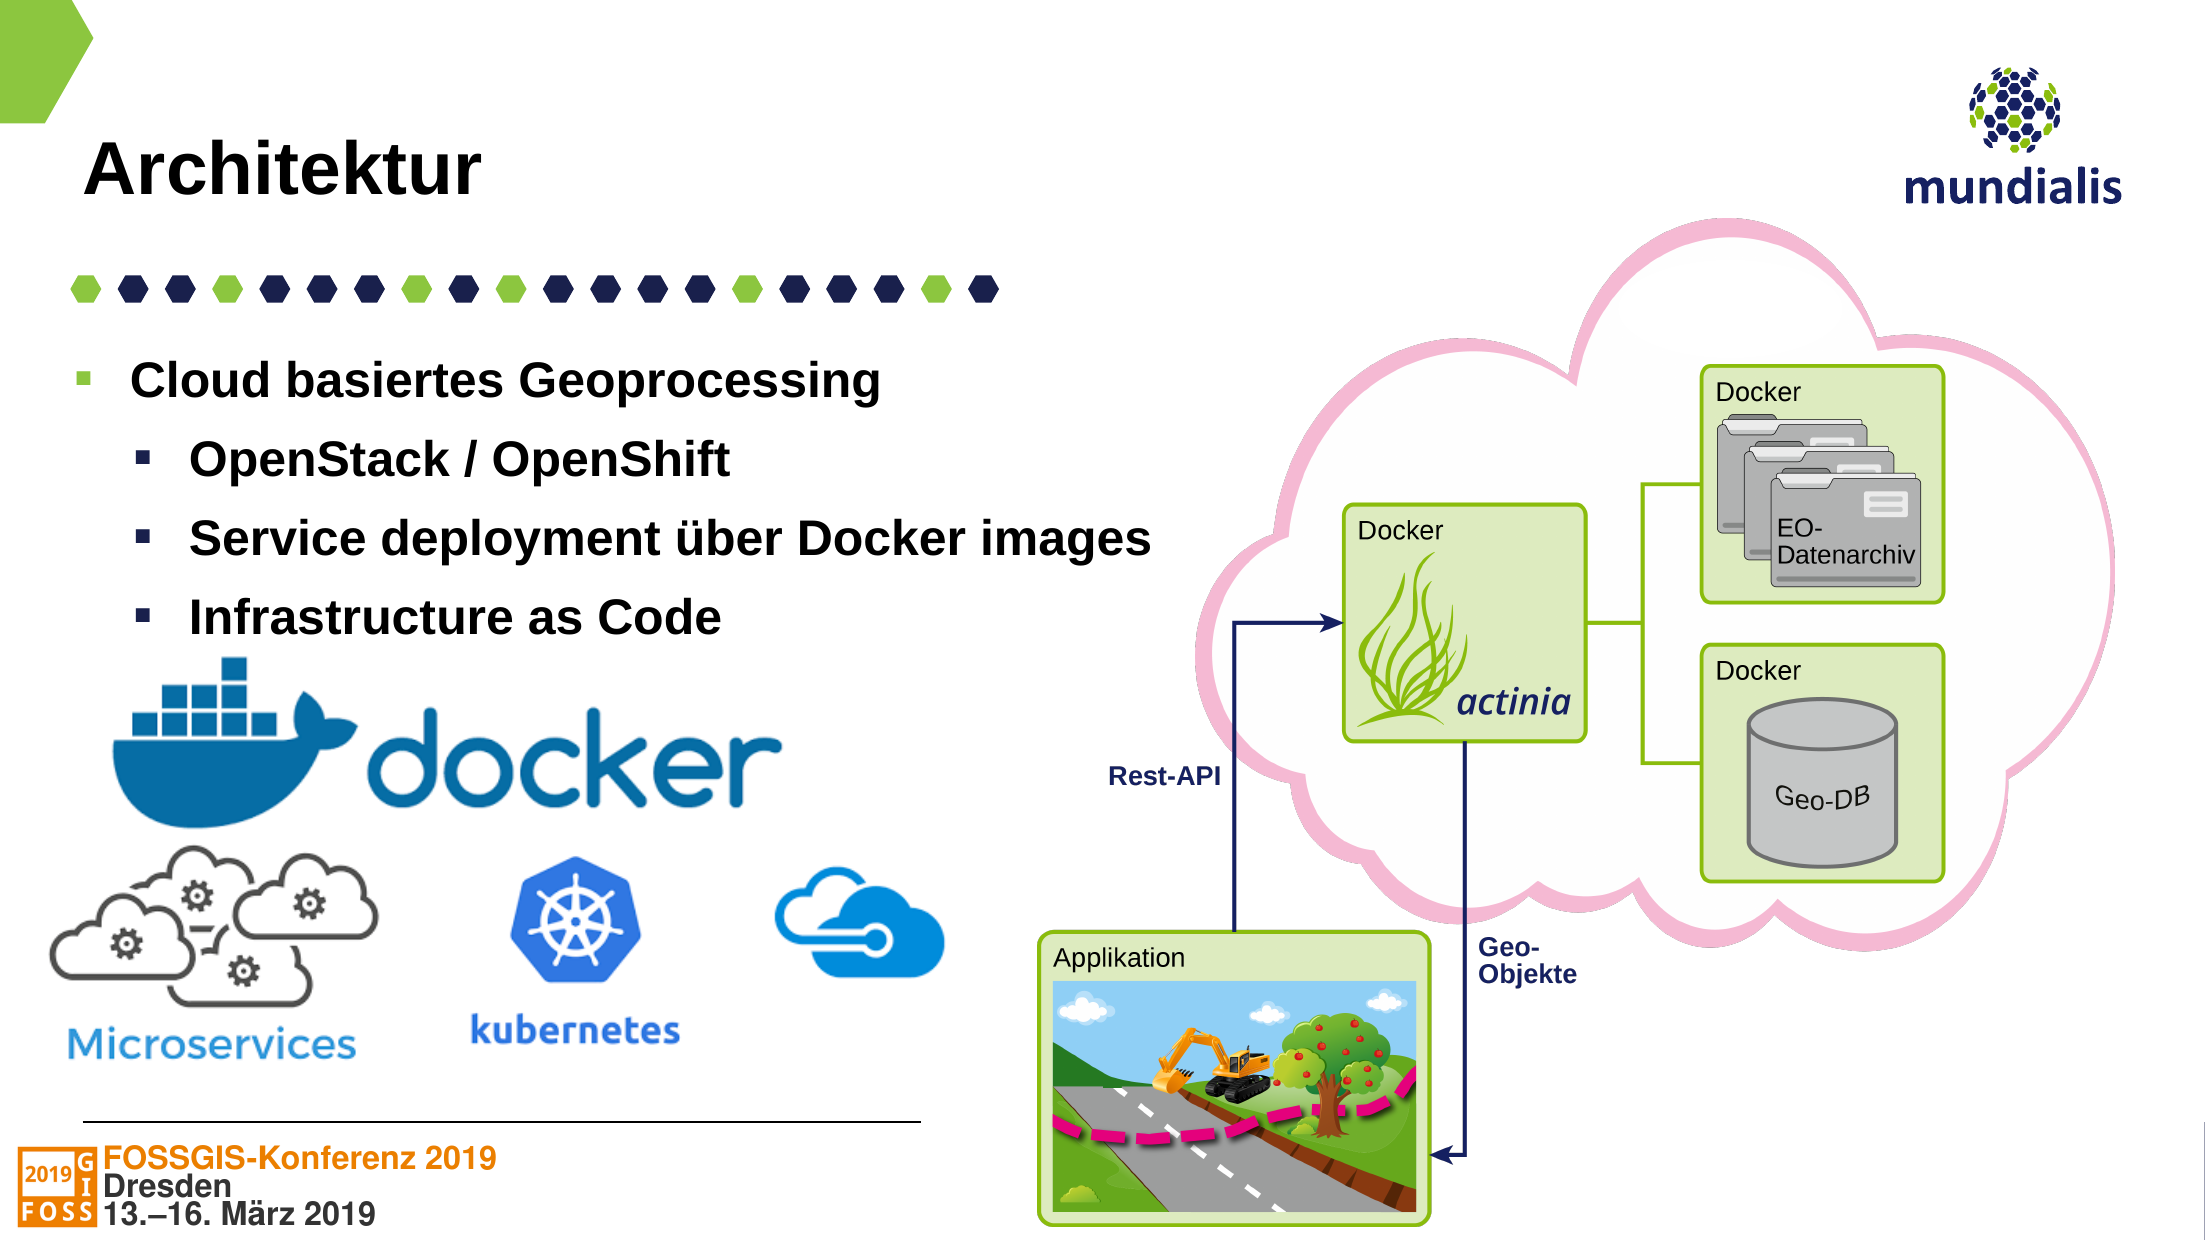

# Architektur
Cloud basiertes Geoprocessing
OpenStack / OpenShift
Service deployment über Docker images
Infrastructure as Code